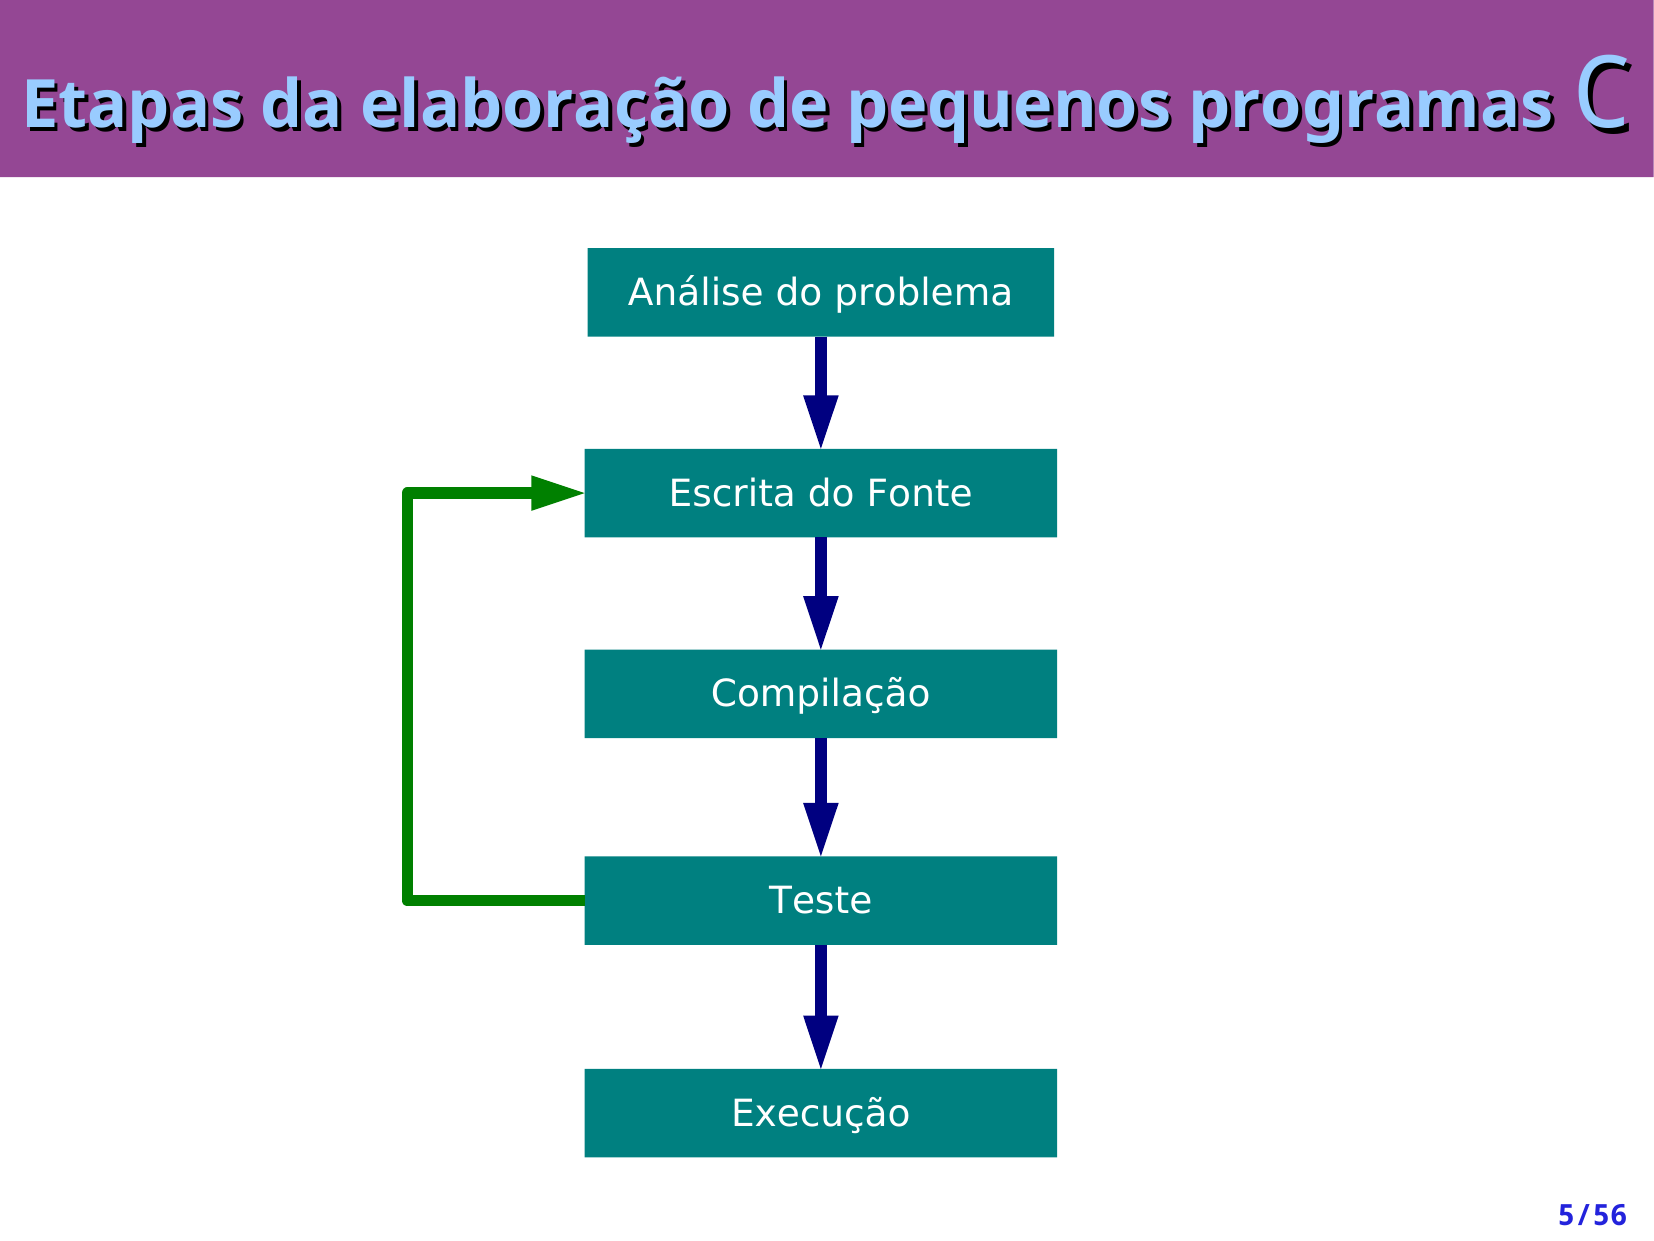

# Etapas da elaboração de pequenos programas C
Análise do problema
Escrita do Fonte
Compilação
Teste
Execução
5